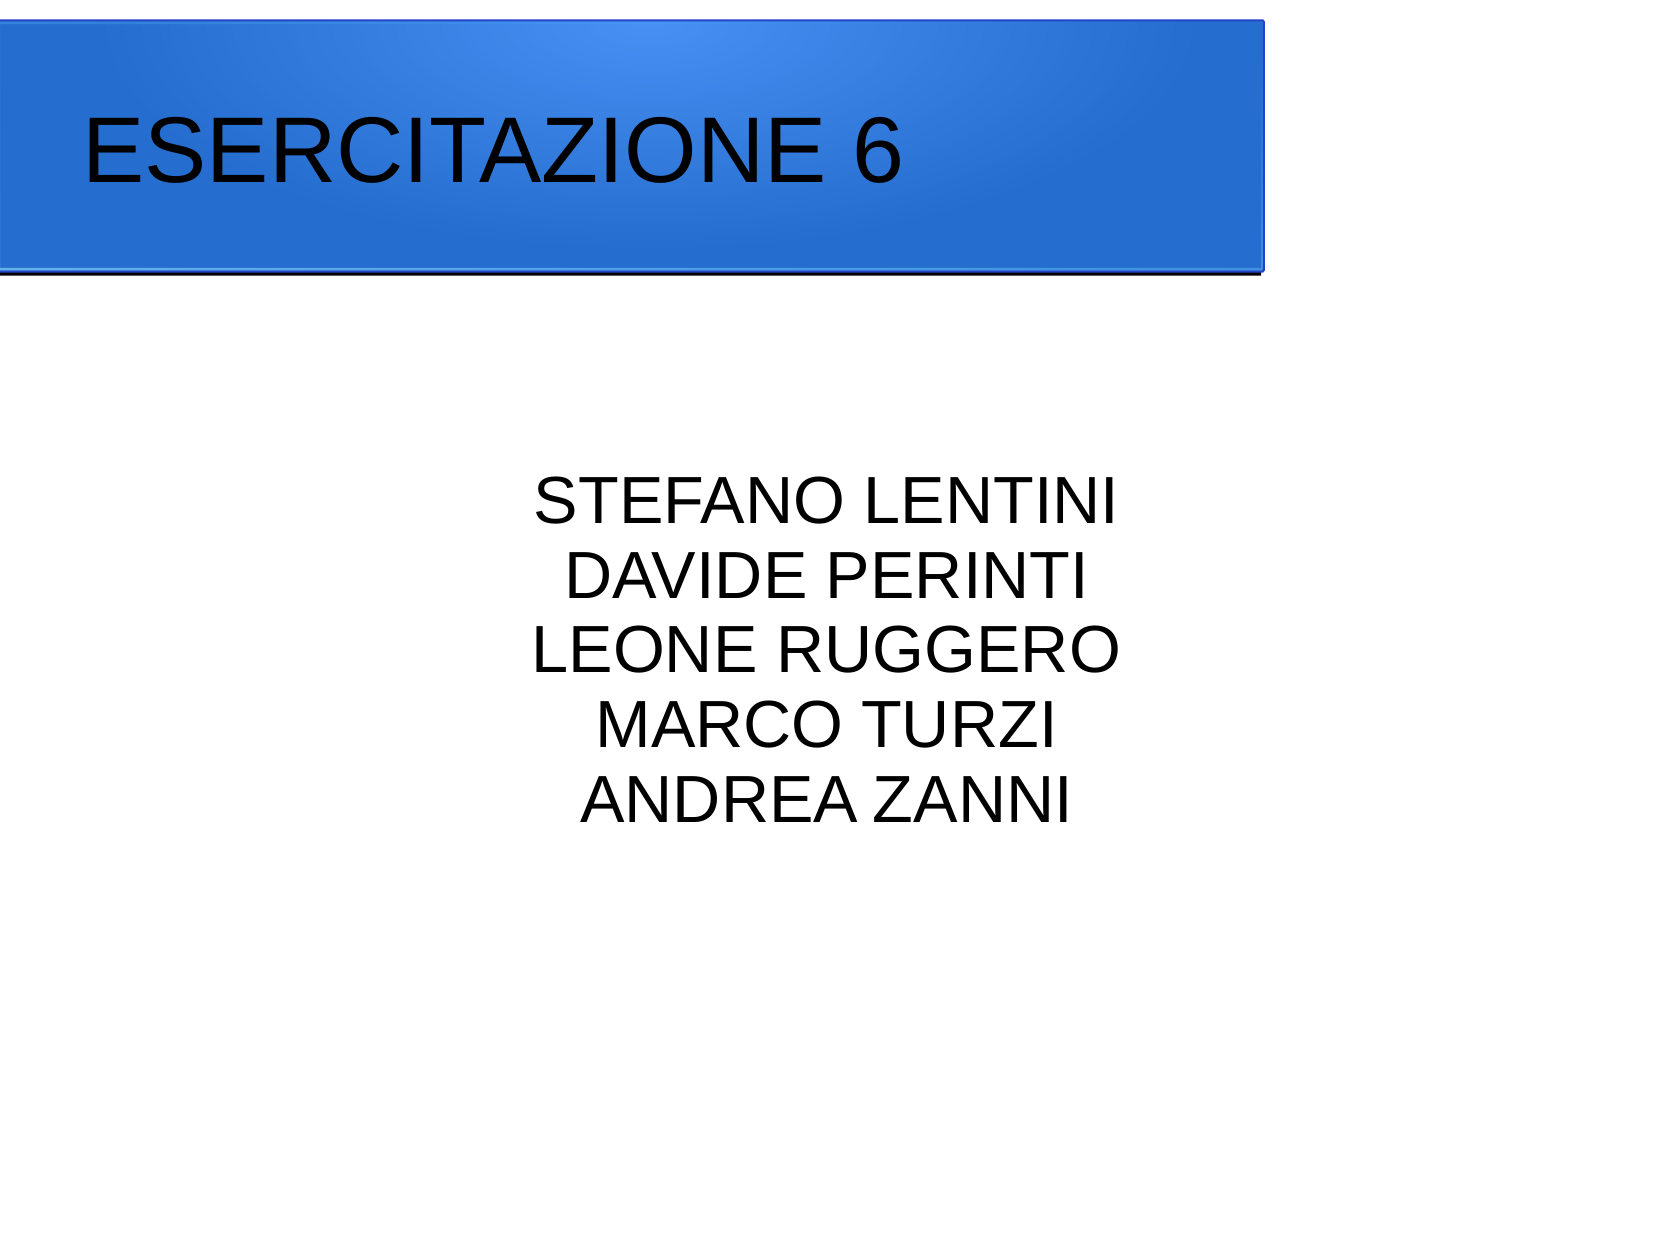

# ESERCITAZIONE 6
STEFANO LENTINI
DAVIDE PERINTI
LEONE RUGGERO
MARCO TURZI
ANDREA ZANNI